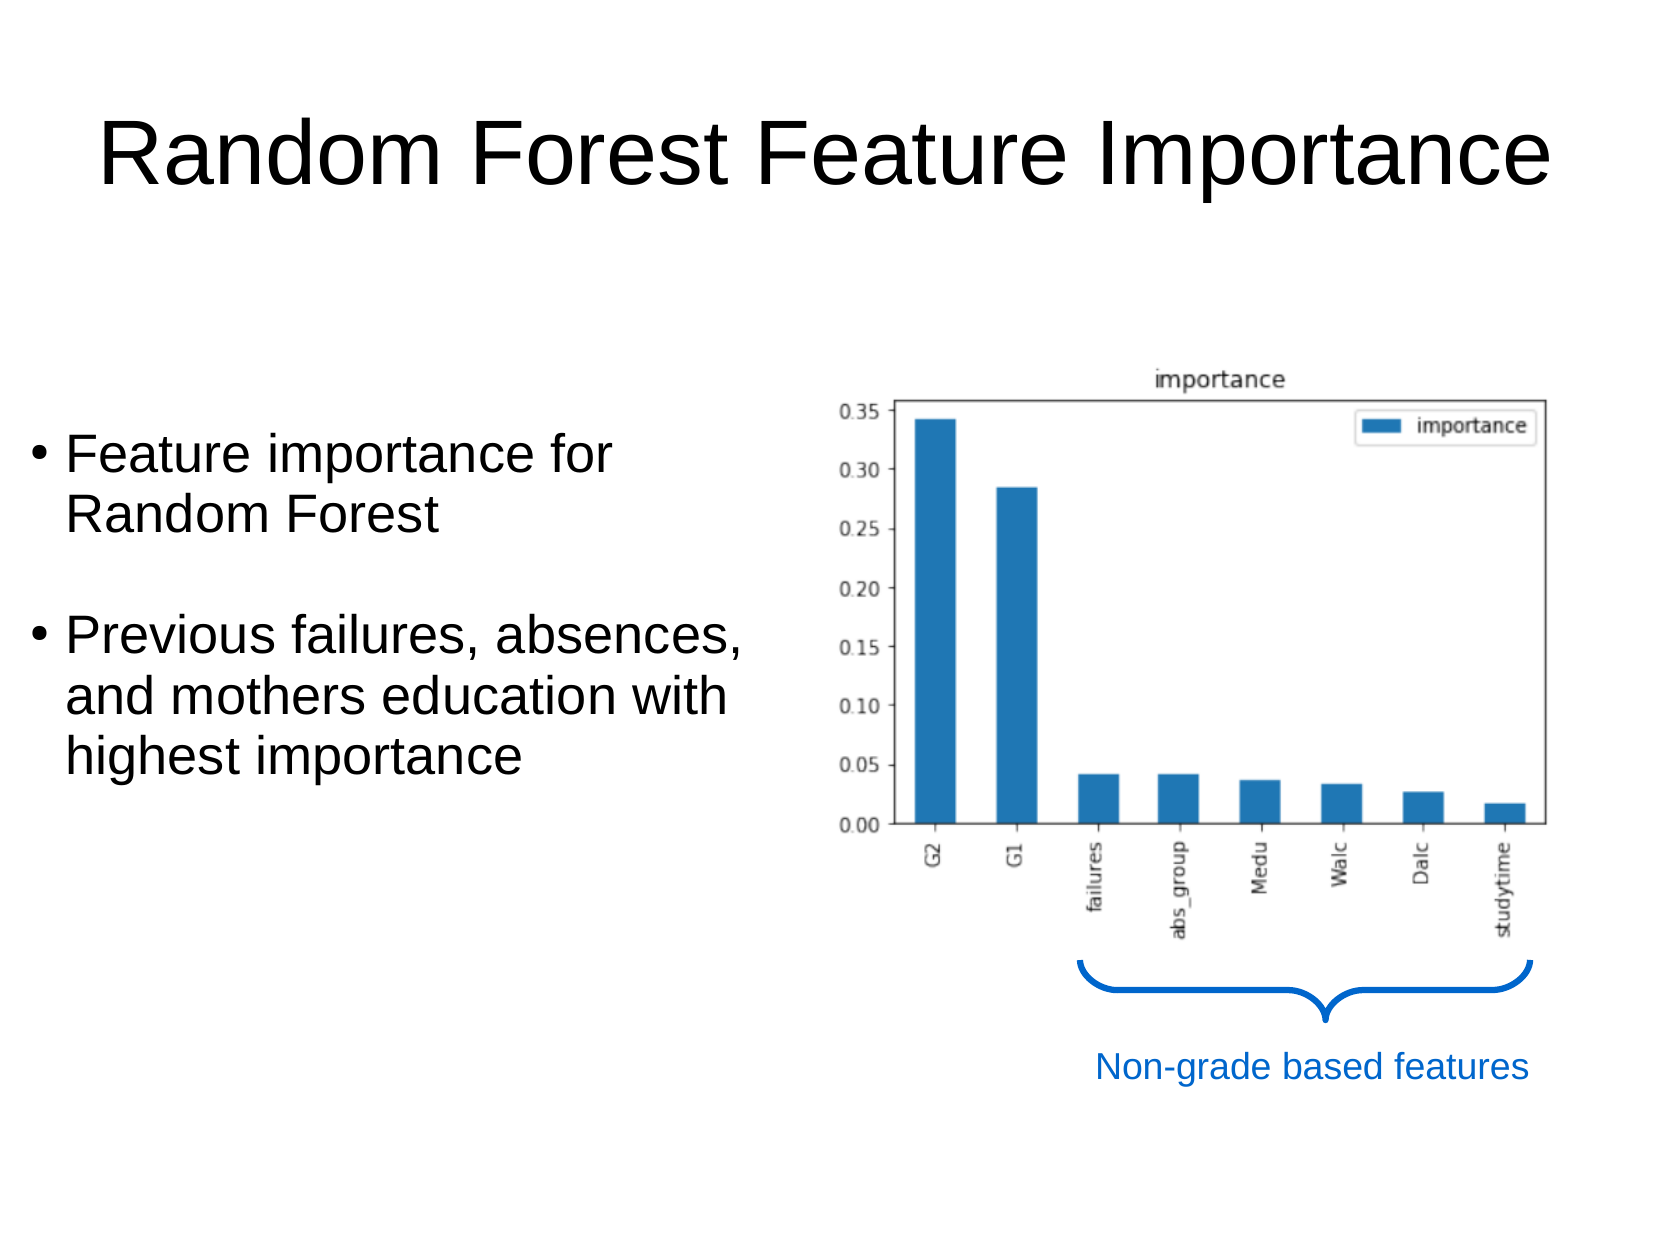

# Random Forest Feature Importance
Feature importance for Random Forest
Previous failures, absences, and mothers education with highest importance
Non-grade based features